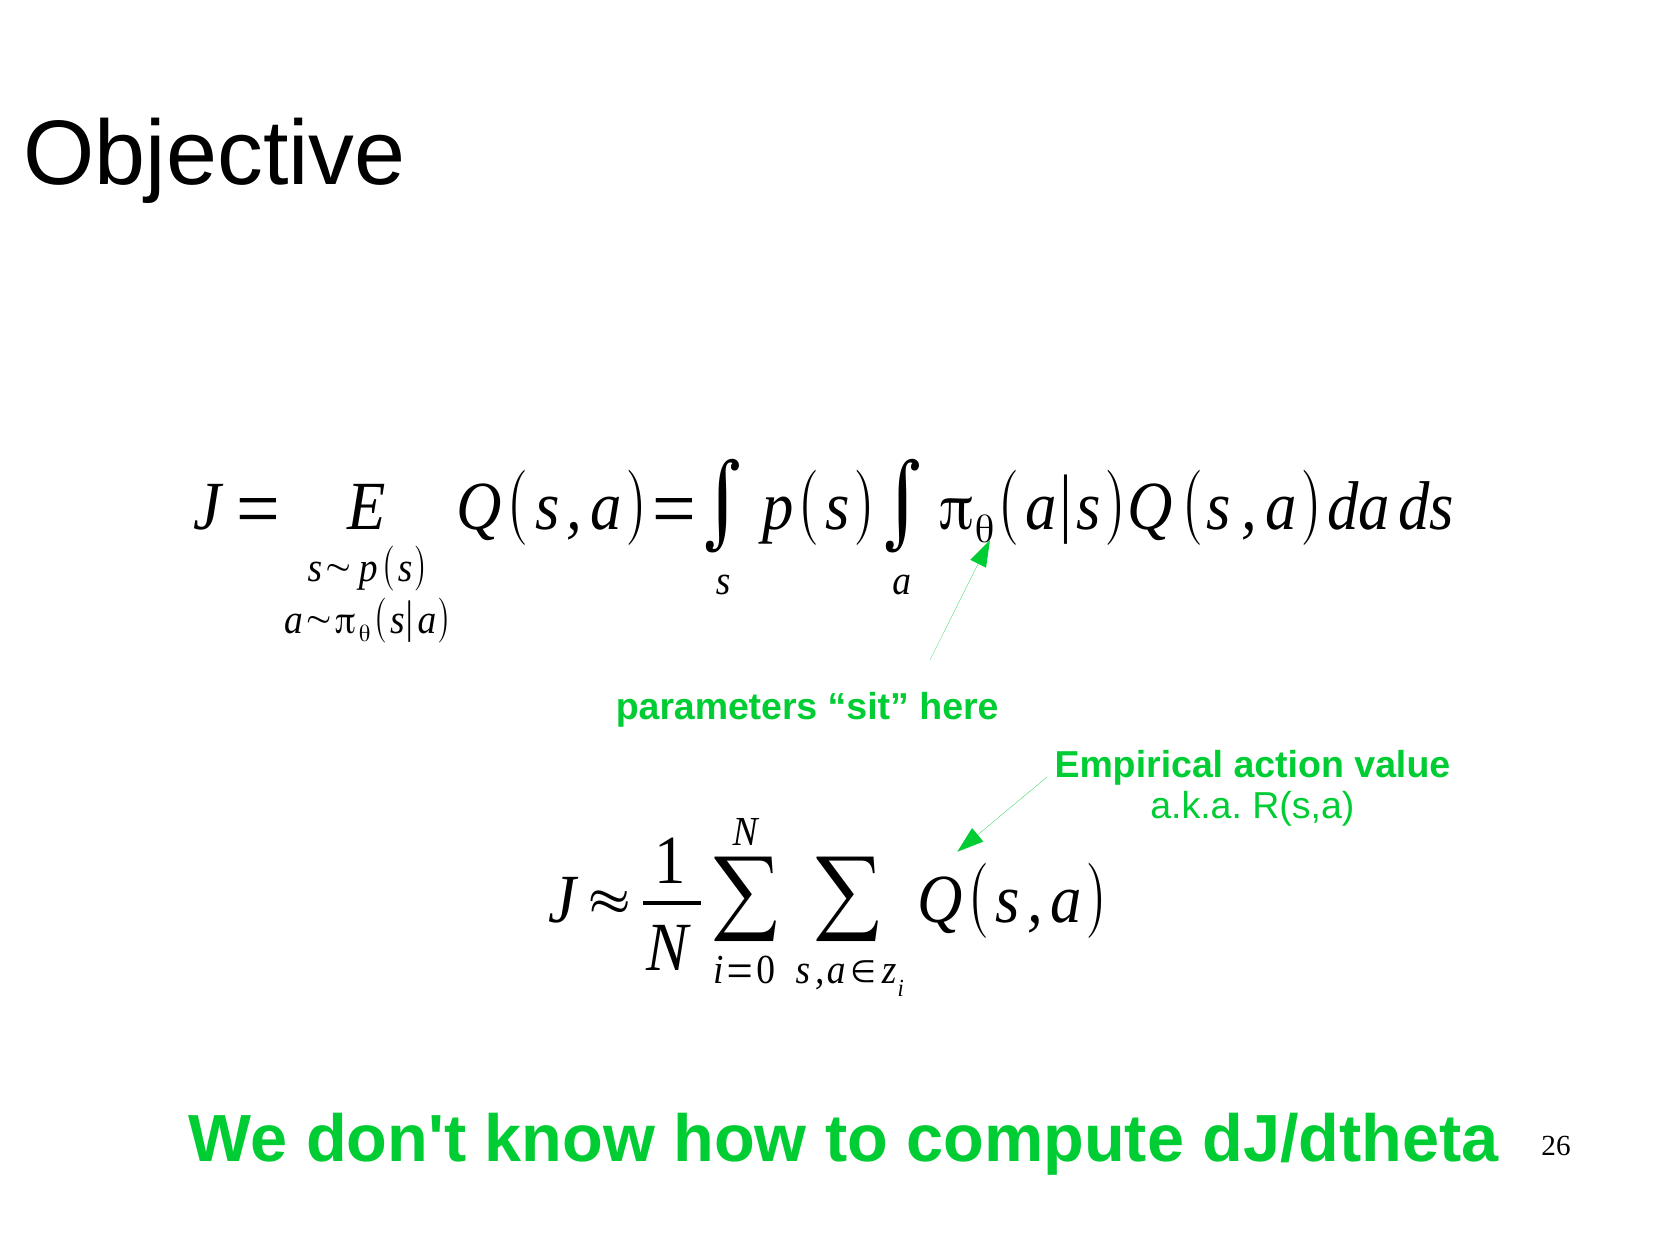

# Objective
parameters “sit” here
Empirical action value
a.k.a. R(s,a)
We don't know how to compute dJ/dtheta
26